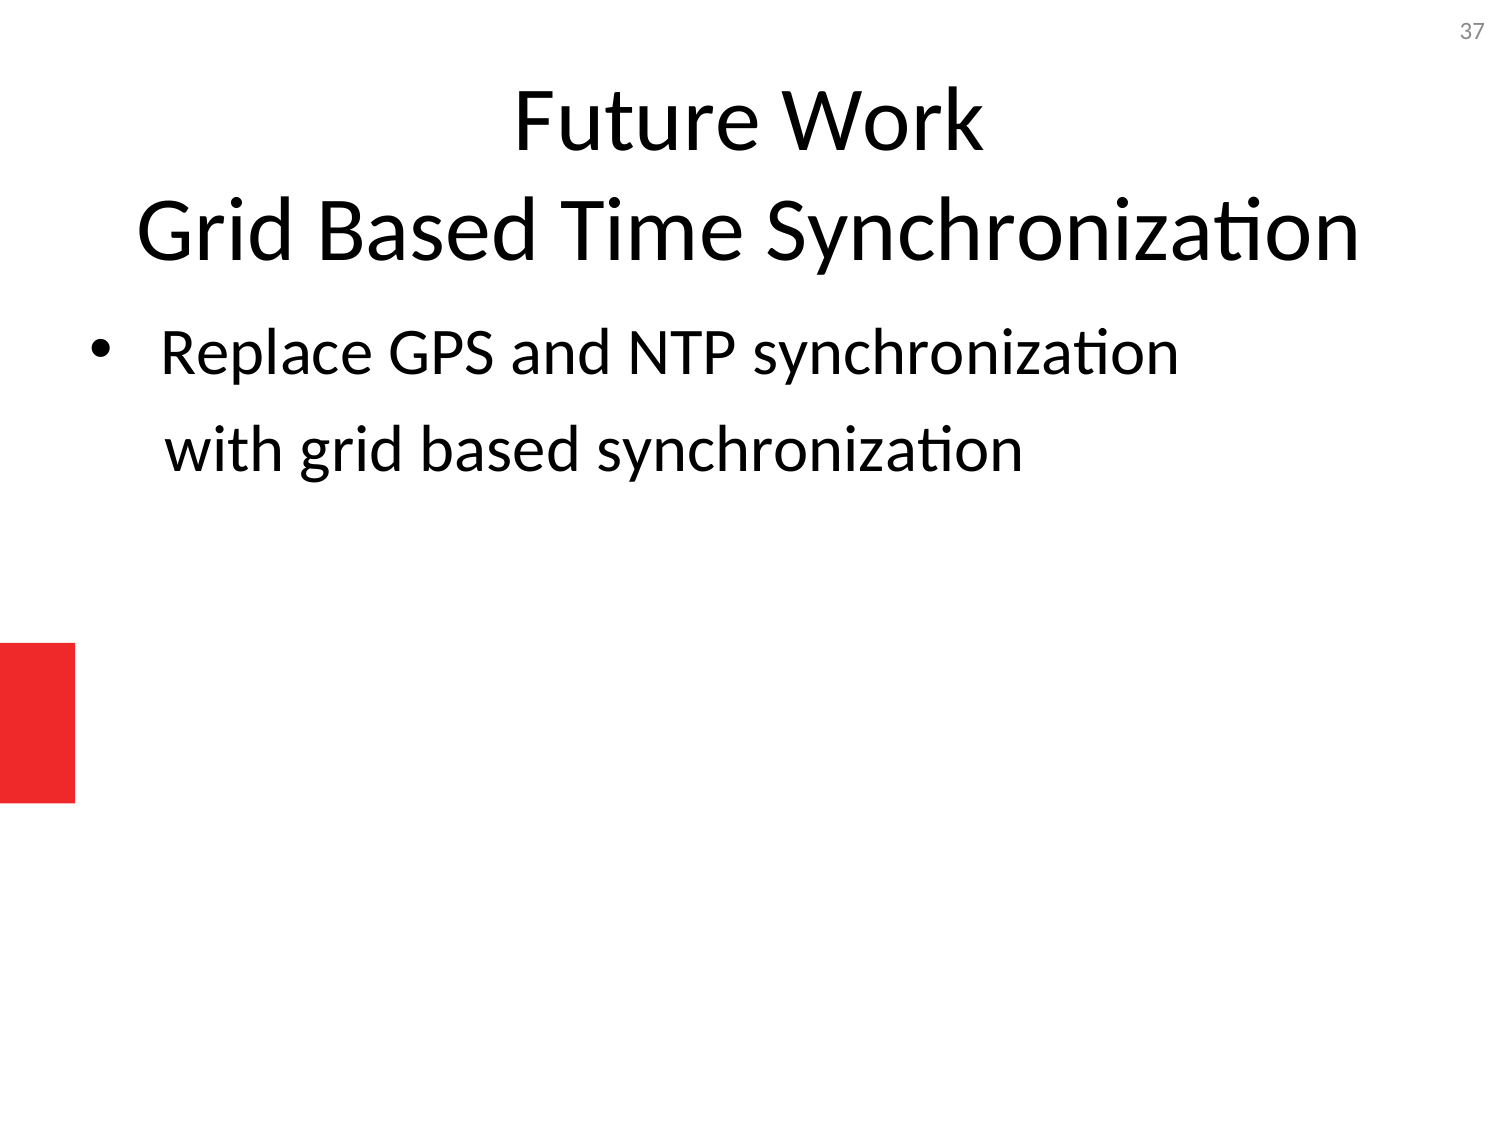

Future Work
Grid Based Time Synchronization
 Replace GPS and NTP synchronization
 with grid based synchronization